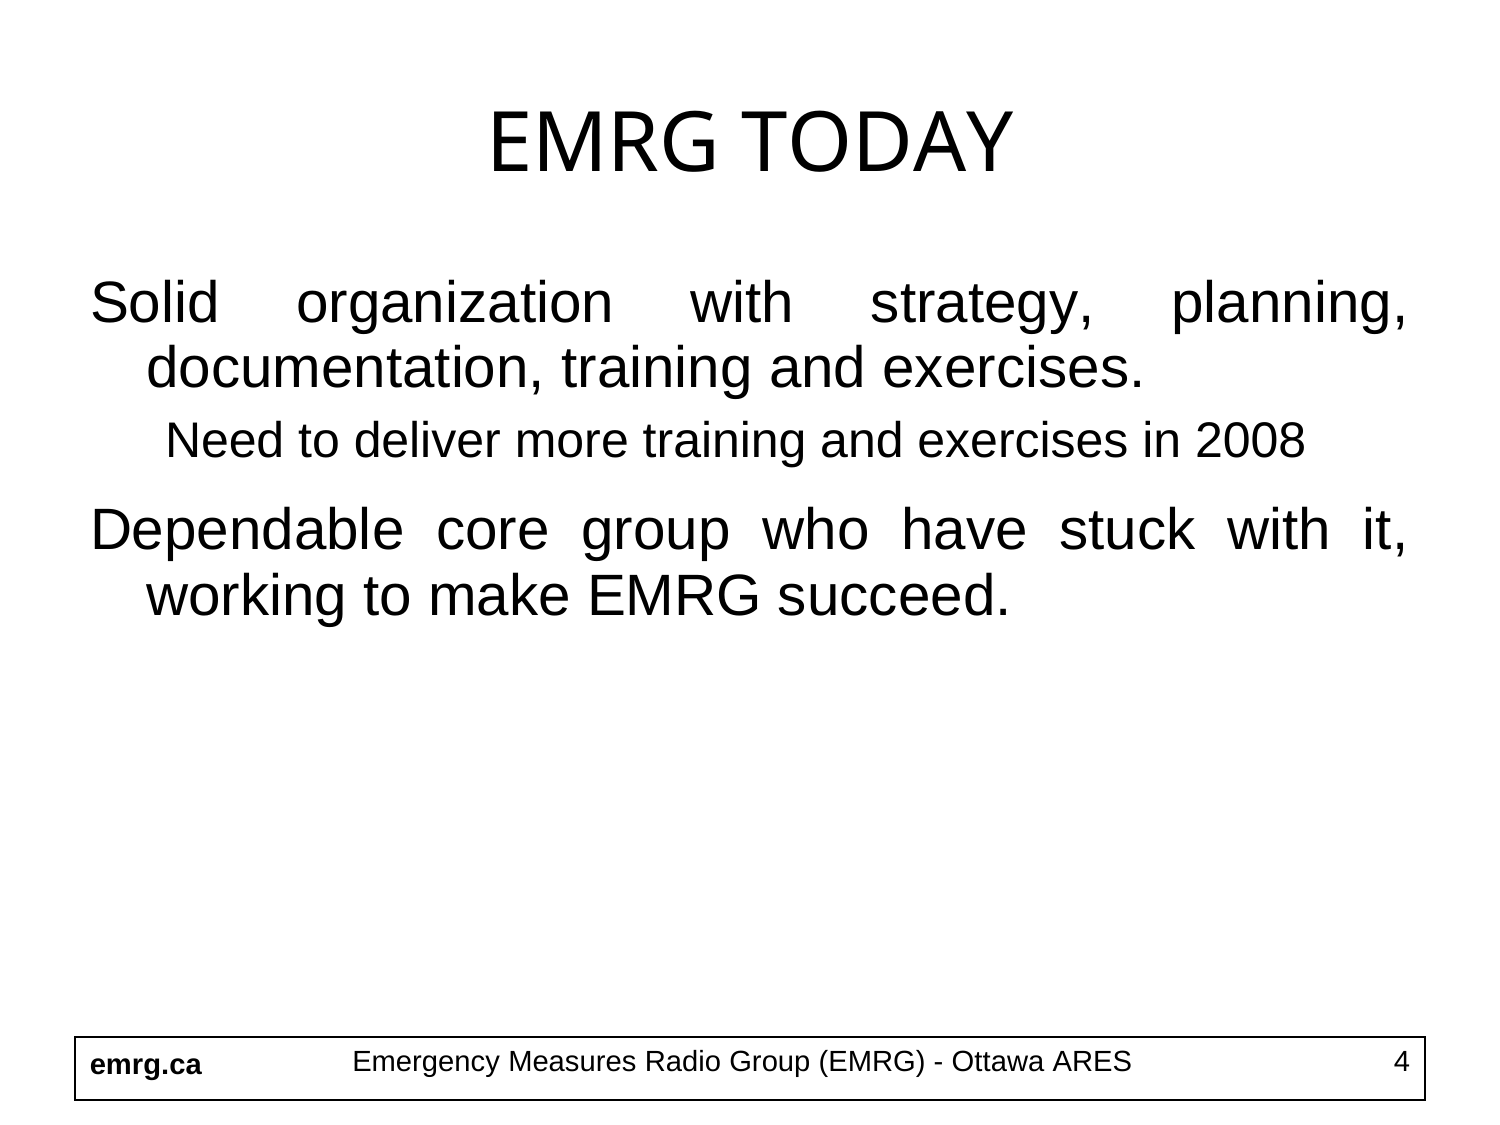

# EMRG TODAY
Solid organization with strategy, planning, documentation, training and exercises.
Need to deliver more training and exercises in 2008
Dependable core group who have stuck with it, working to make EMRG succeed.
Emergency Measures Radio Group (EMRG) - Ottawa ARES
4